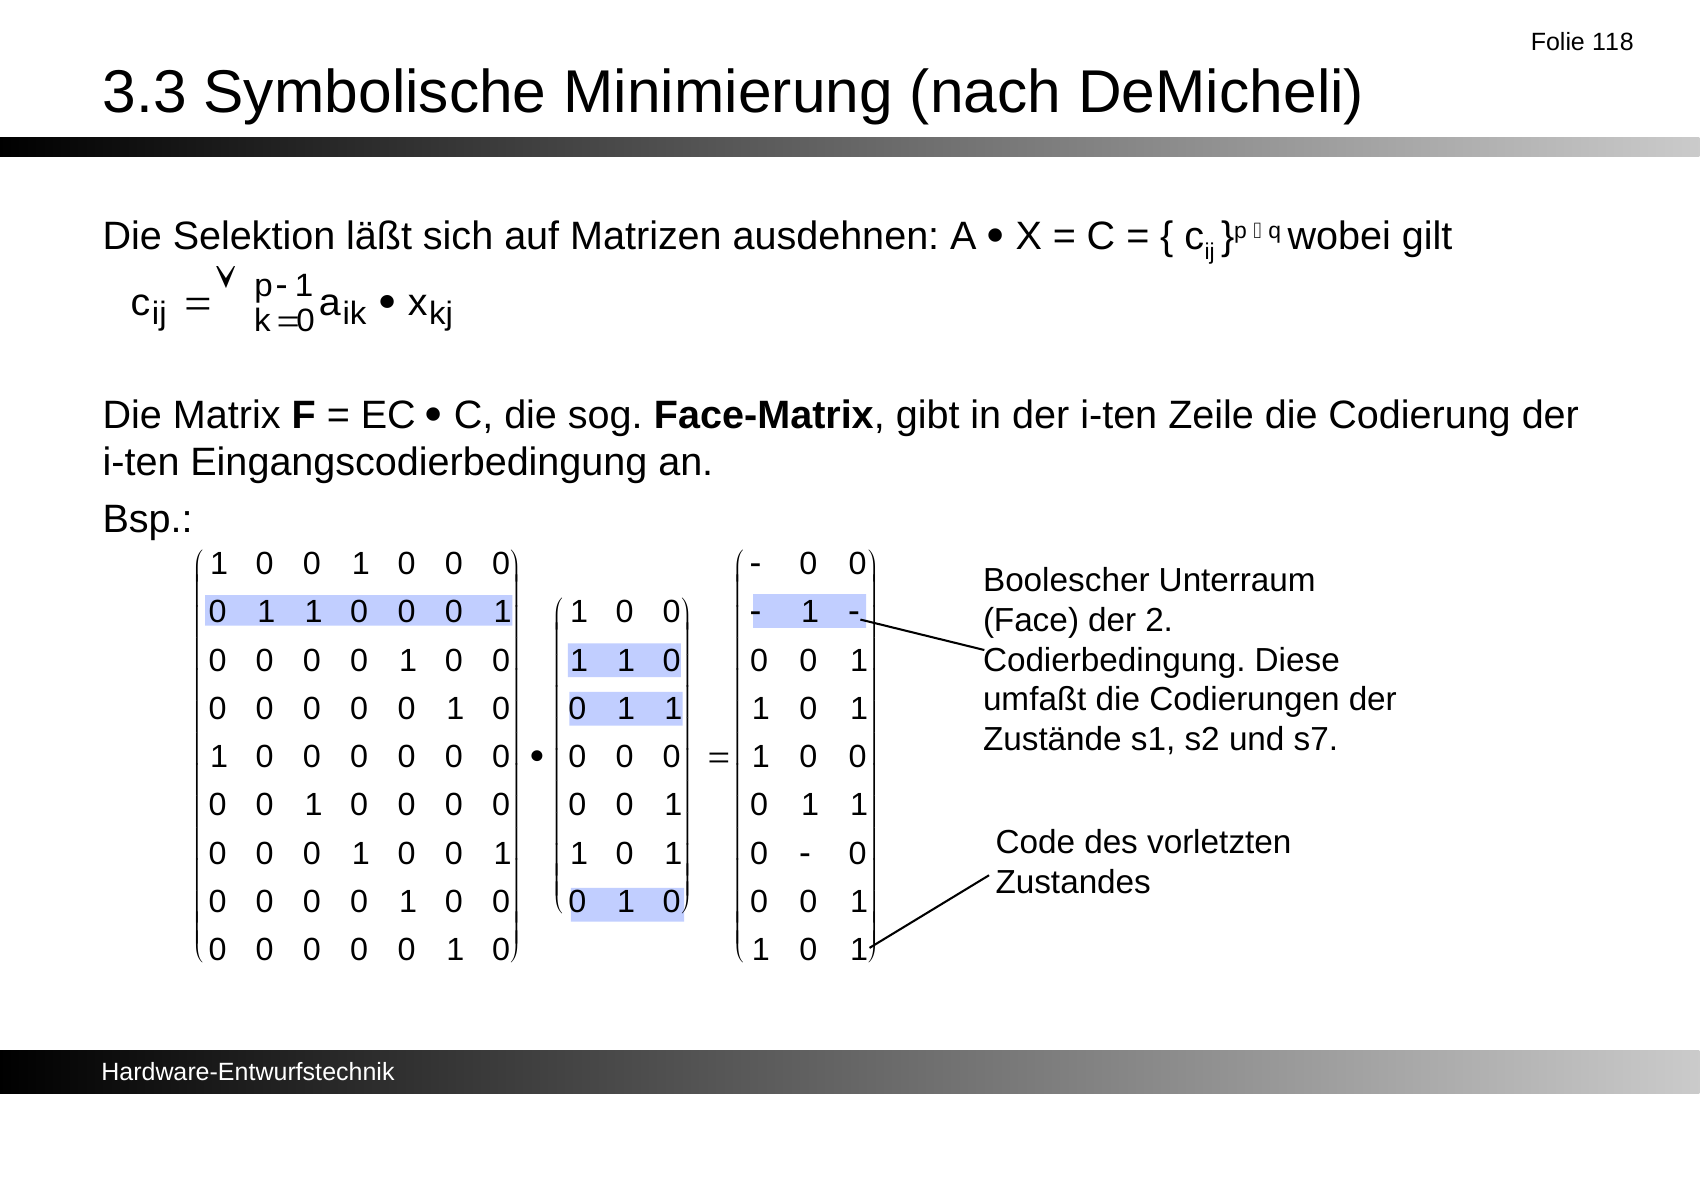

# 3.3 Symbolische Minimierung (nach DeMicheli)
Die Selektion läßt sich auf Matrizen ausdehnen: A  X = C = { cij }p  q wobei gilt
Die Matrix F = EC  C, die sog. Face-Matrix, gibt in der i-ten Zeile die Codierung der i-ten Eingangscodierbedingung an.
Bsp.:
Boolescher Unterraum (Face) der 2. Codierbedingung. Diese umfaßt die Codierungen der Zustände s1, s2 und s7.
Code des vorletzten Zustandes